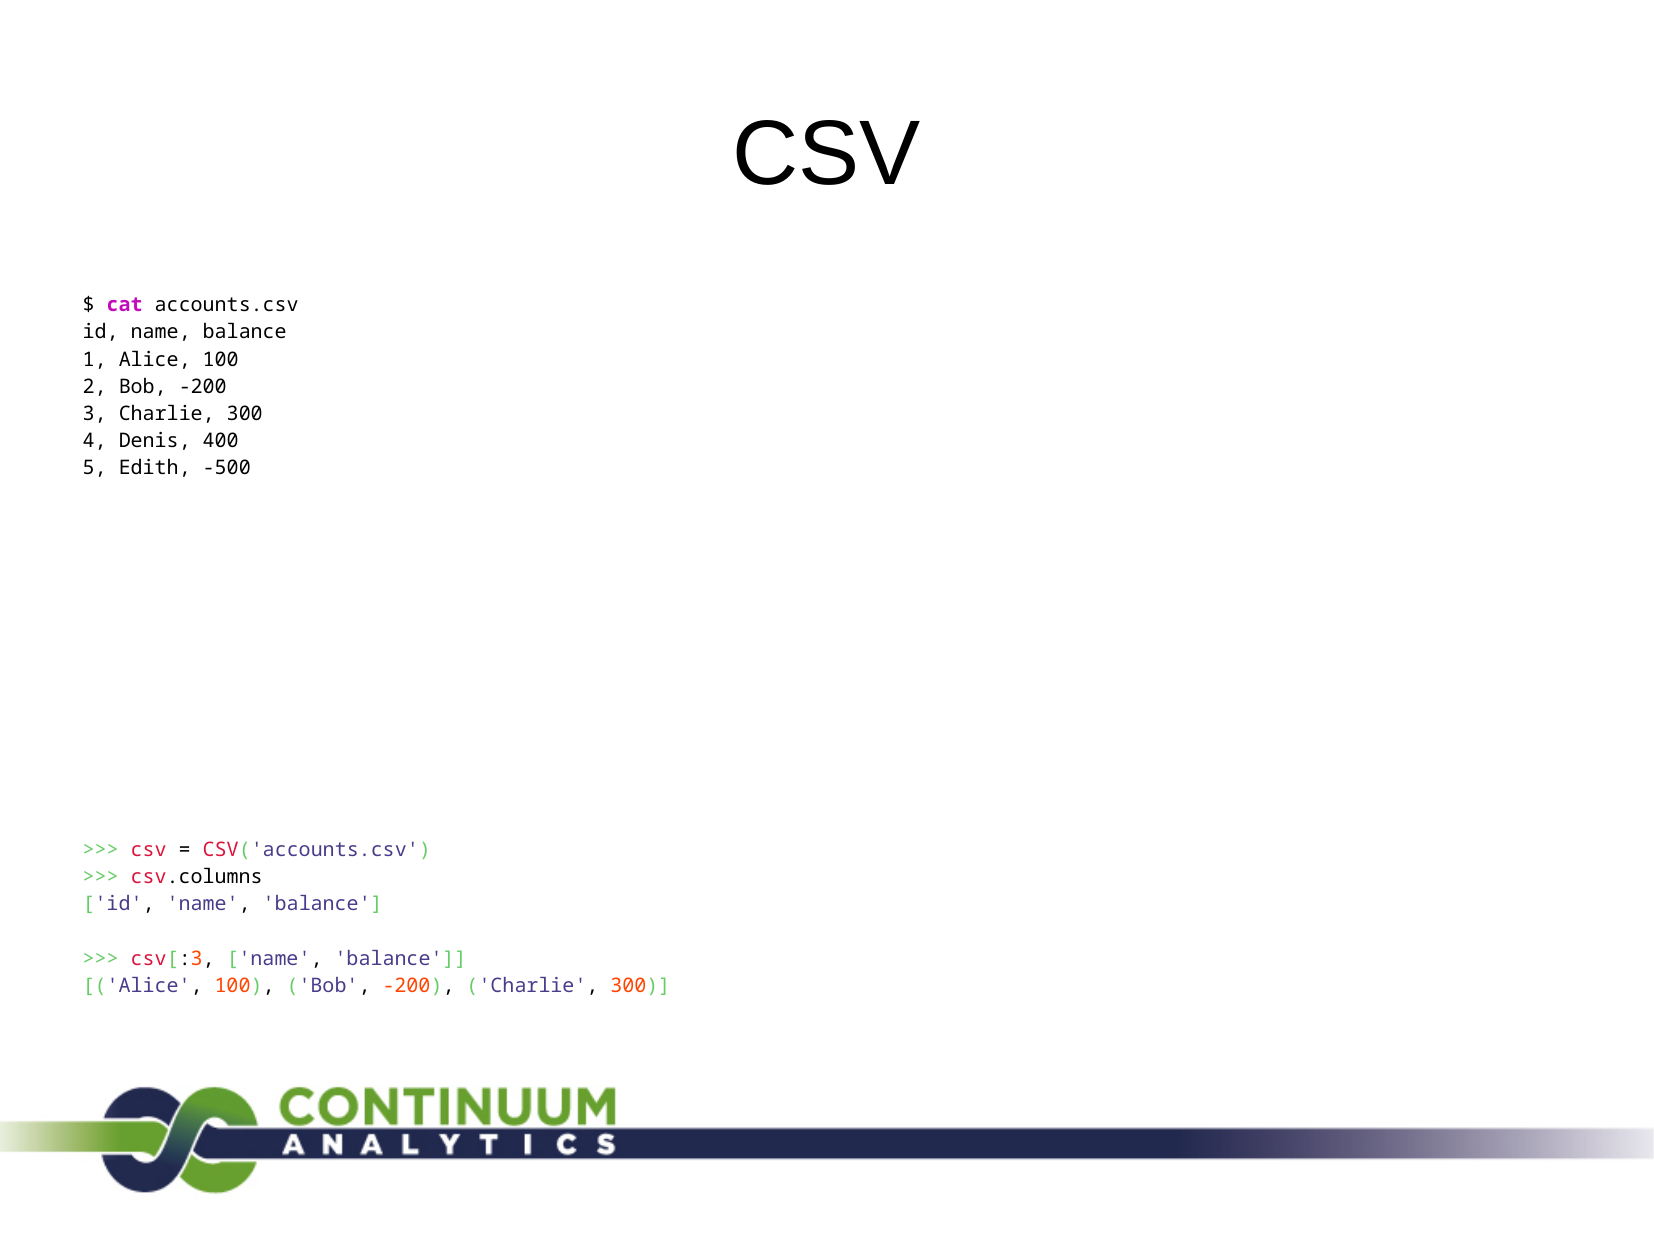

# CSV
$ cat accounts.csv
id, name, balance
1, Alice, 100
2, Bob, -200
3, Charlie, 300
4, Denis, 400
5, Edith, -500
>>> csv = CSV('accounts.csv')
>>> csv.columns
['id', 'name', 'balance']
>>> csv[:3, ['name', 'balance']]
[('Alice', 100), ('Bob', -200), ('Charlie', 300)]